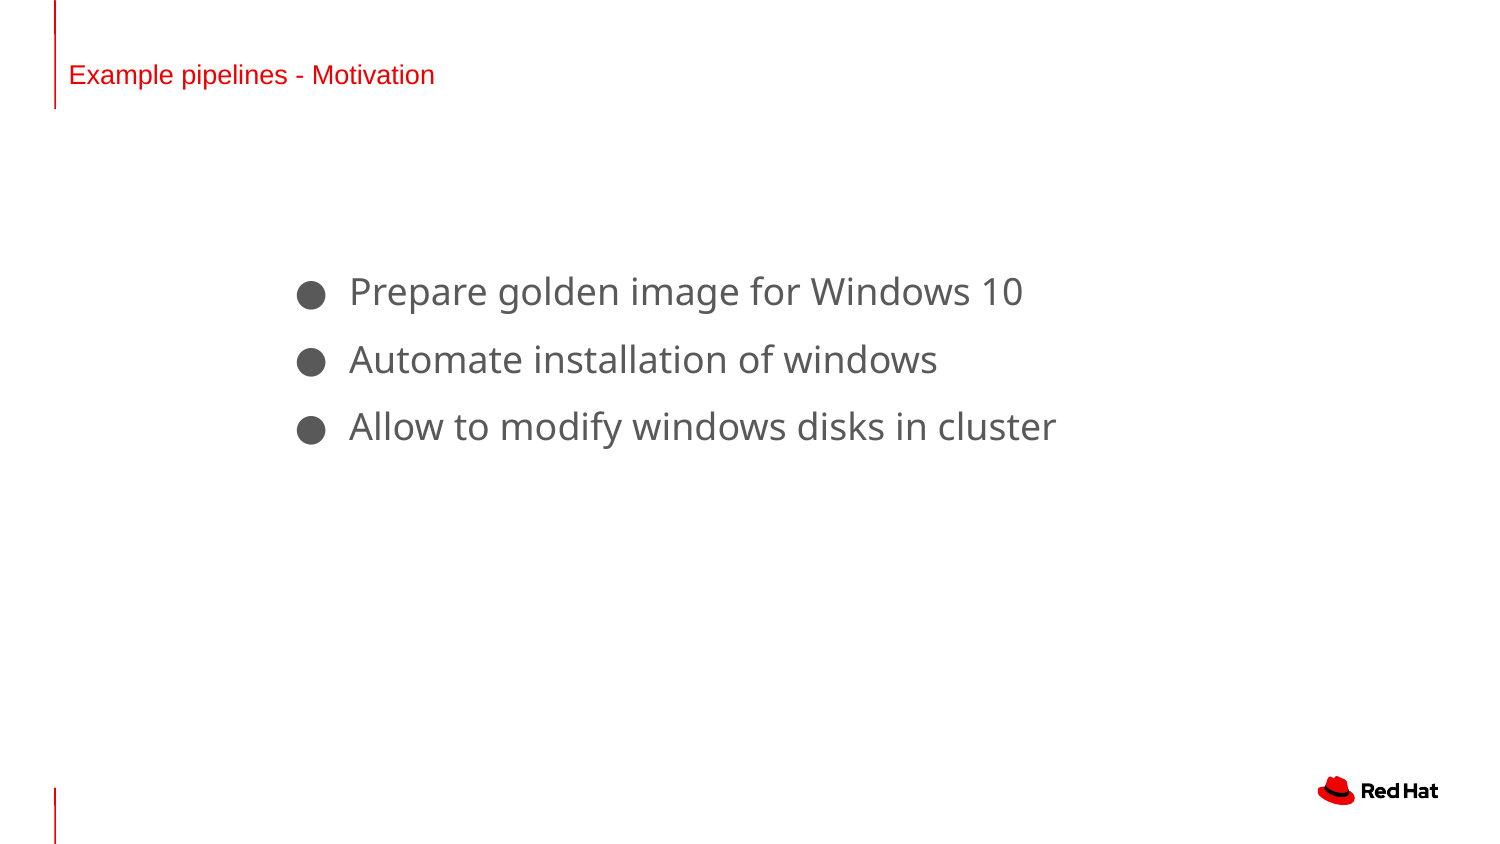

Example pipelines - Motivation
Prepare golden image for Windows 10
Automate installation of windows
Allow to modify windows disks in cluster
#